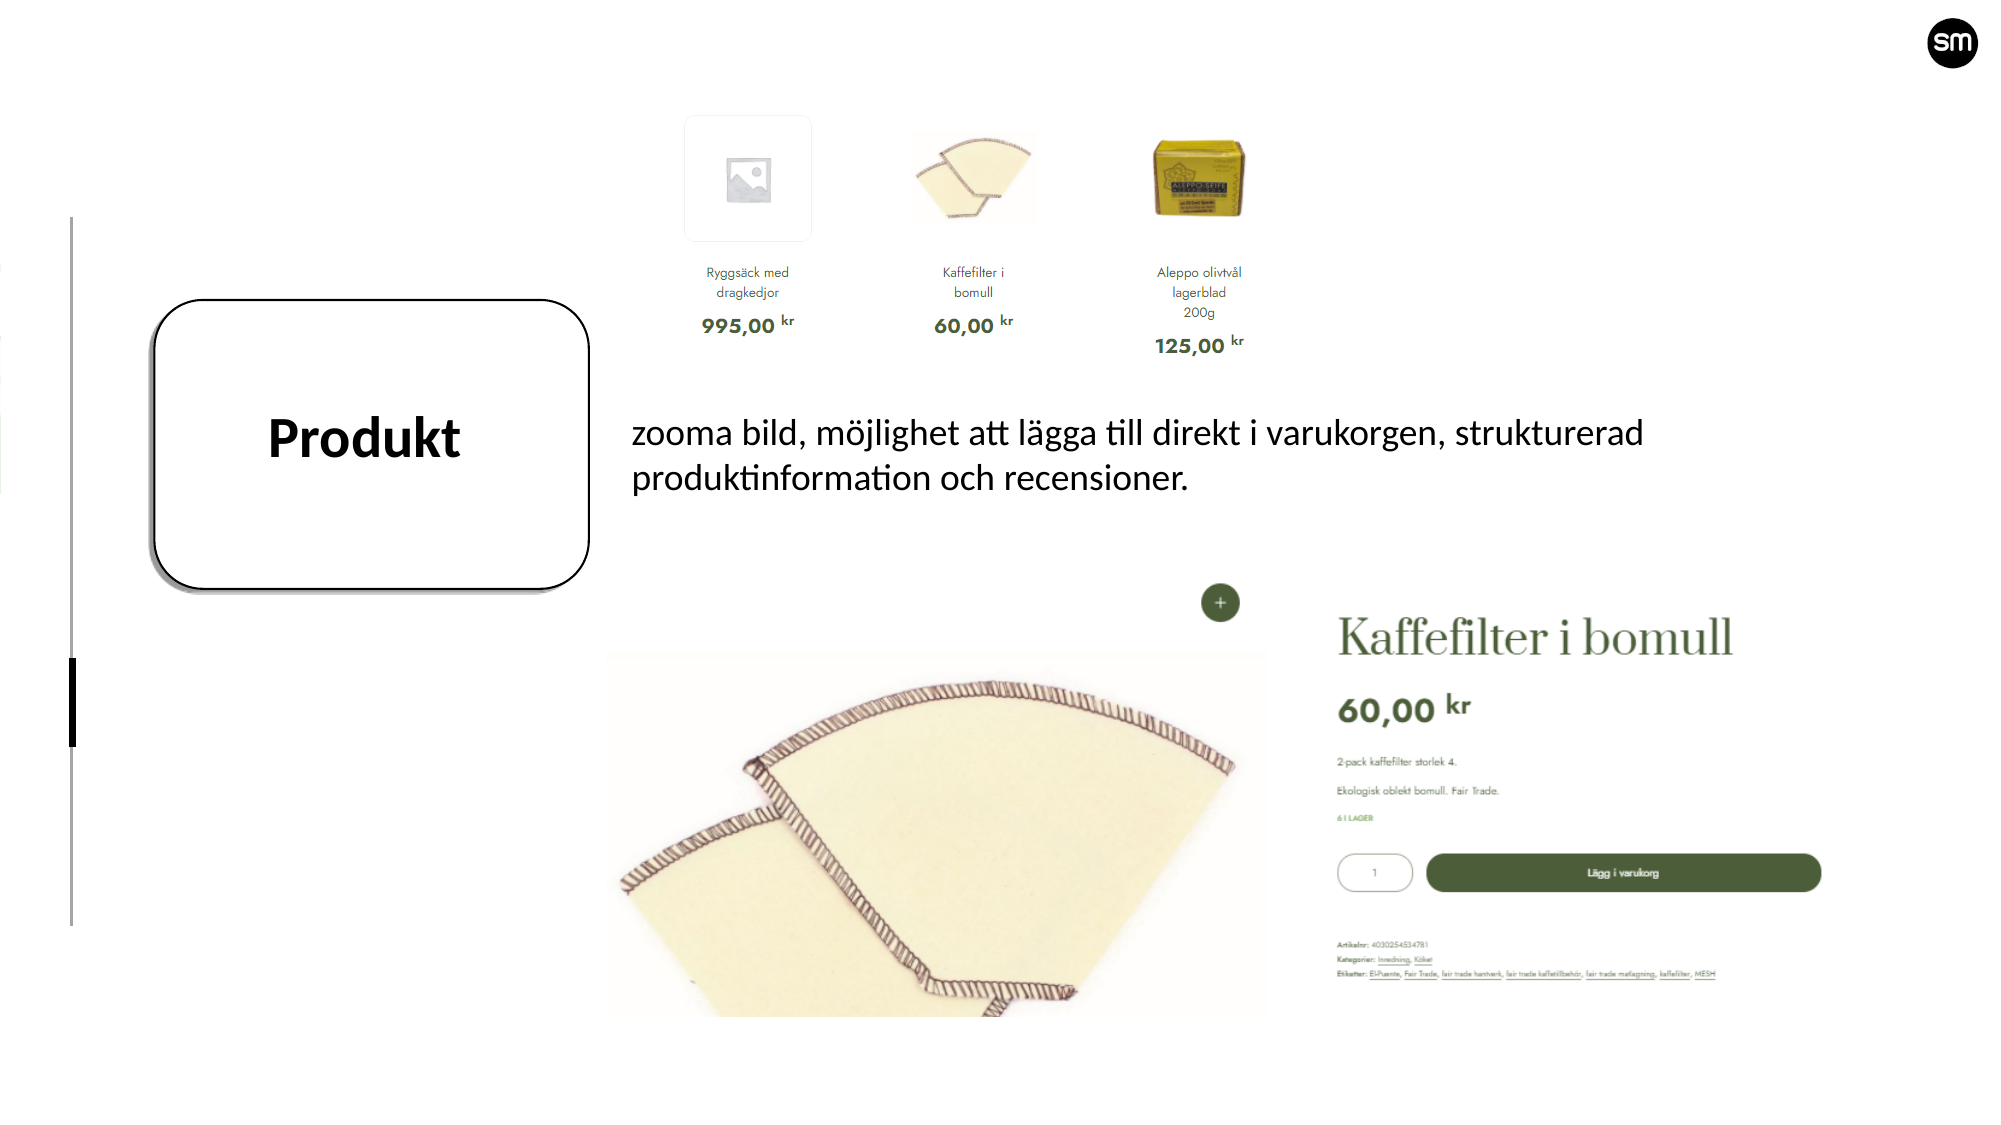

varukorg
# Produkt
zooma bild, möjlighet att lägga till direkt i varukorgen, strukturerad produktinformation och recensioner.
om oss
Ett enkelt, okomplicerat och direkt köpalternativ.
Shop n go med klarna, visa och mer
Mentorskap och utbildning av 4 personer som kan arbeta med koden
Nästa sprint fokuserar på ”om oss”
Omdirigering till gammal sida på grund av känslor är ett alternativ